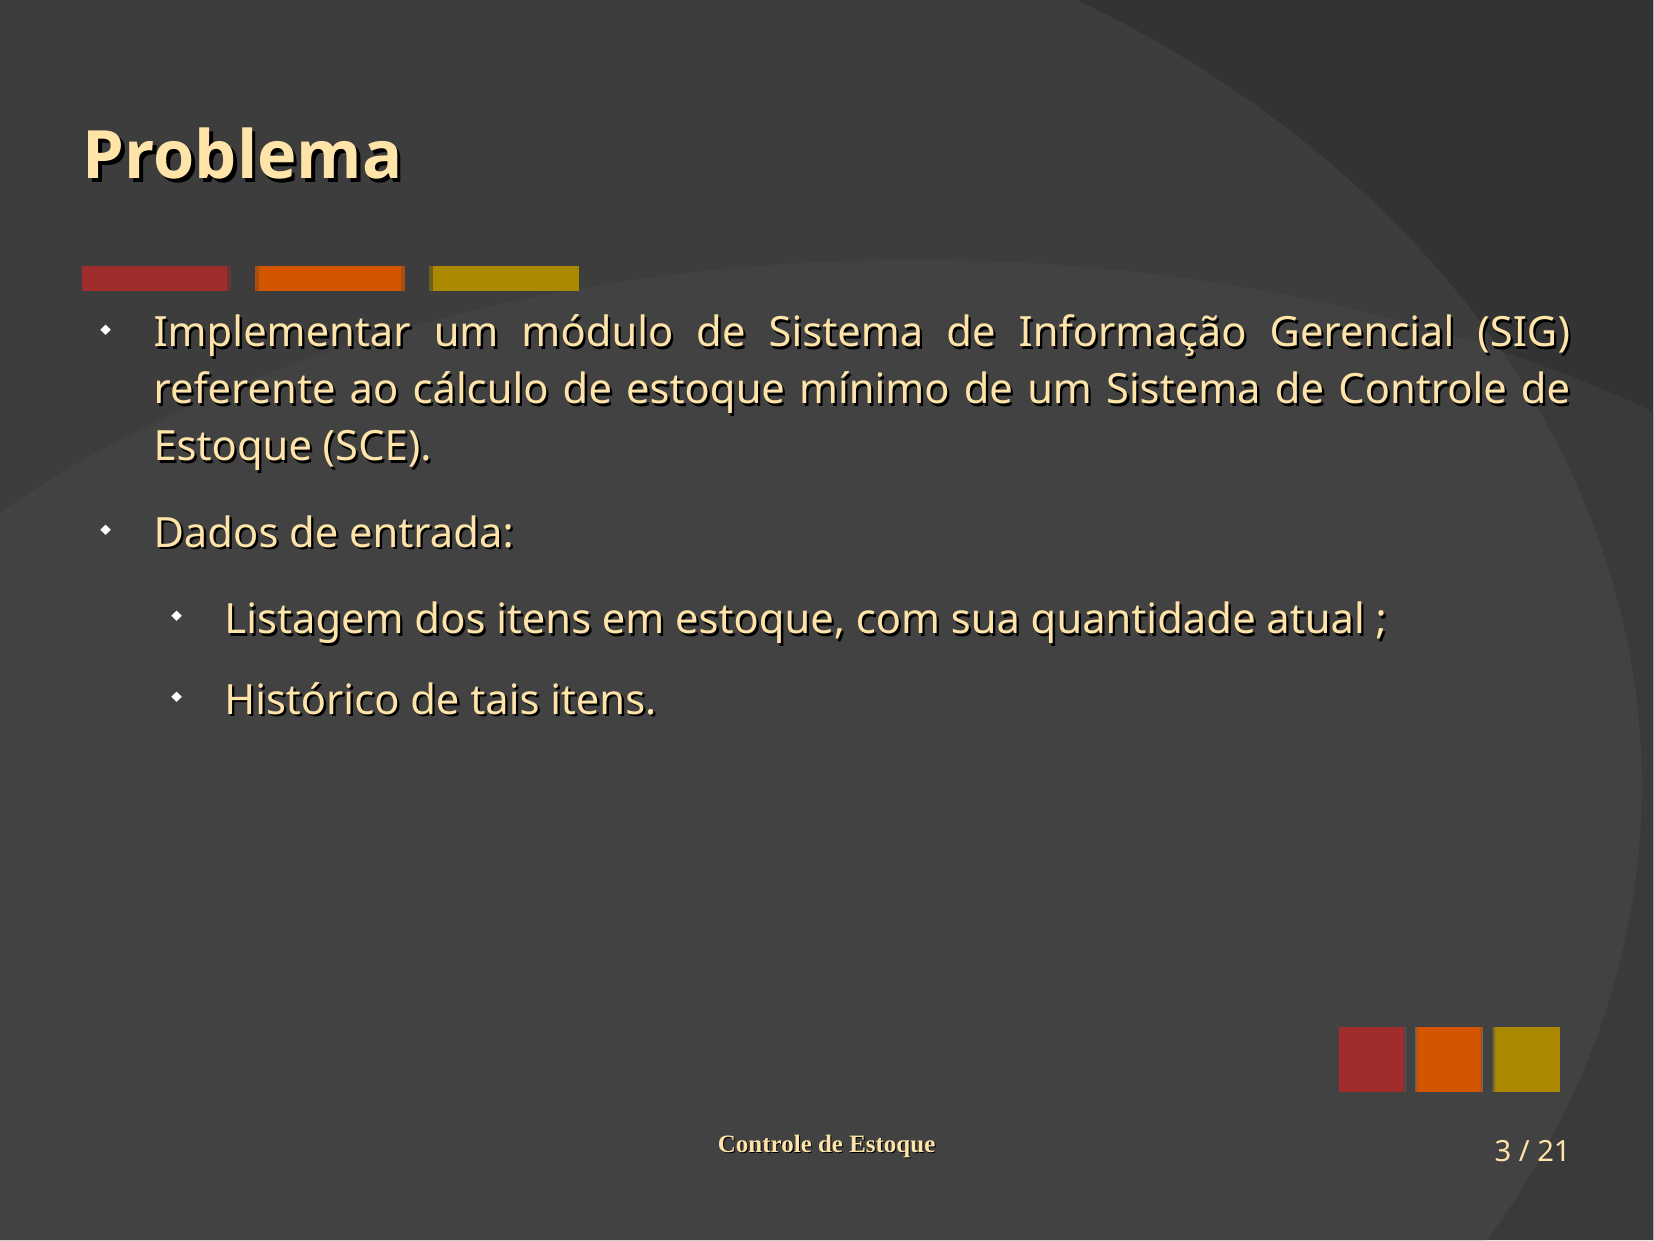

# Problema
Implementar um módulo de Sistema de Informação Gerencial (SIG) referente ao cálculo de estoque mínimo de um Sistema de Controle de Estoque (SCE).
Dados de entrada:
Listagem dos itens em estoque, com sua quantidade atual ;
Histórico de tais itens.
3